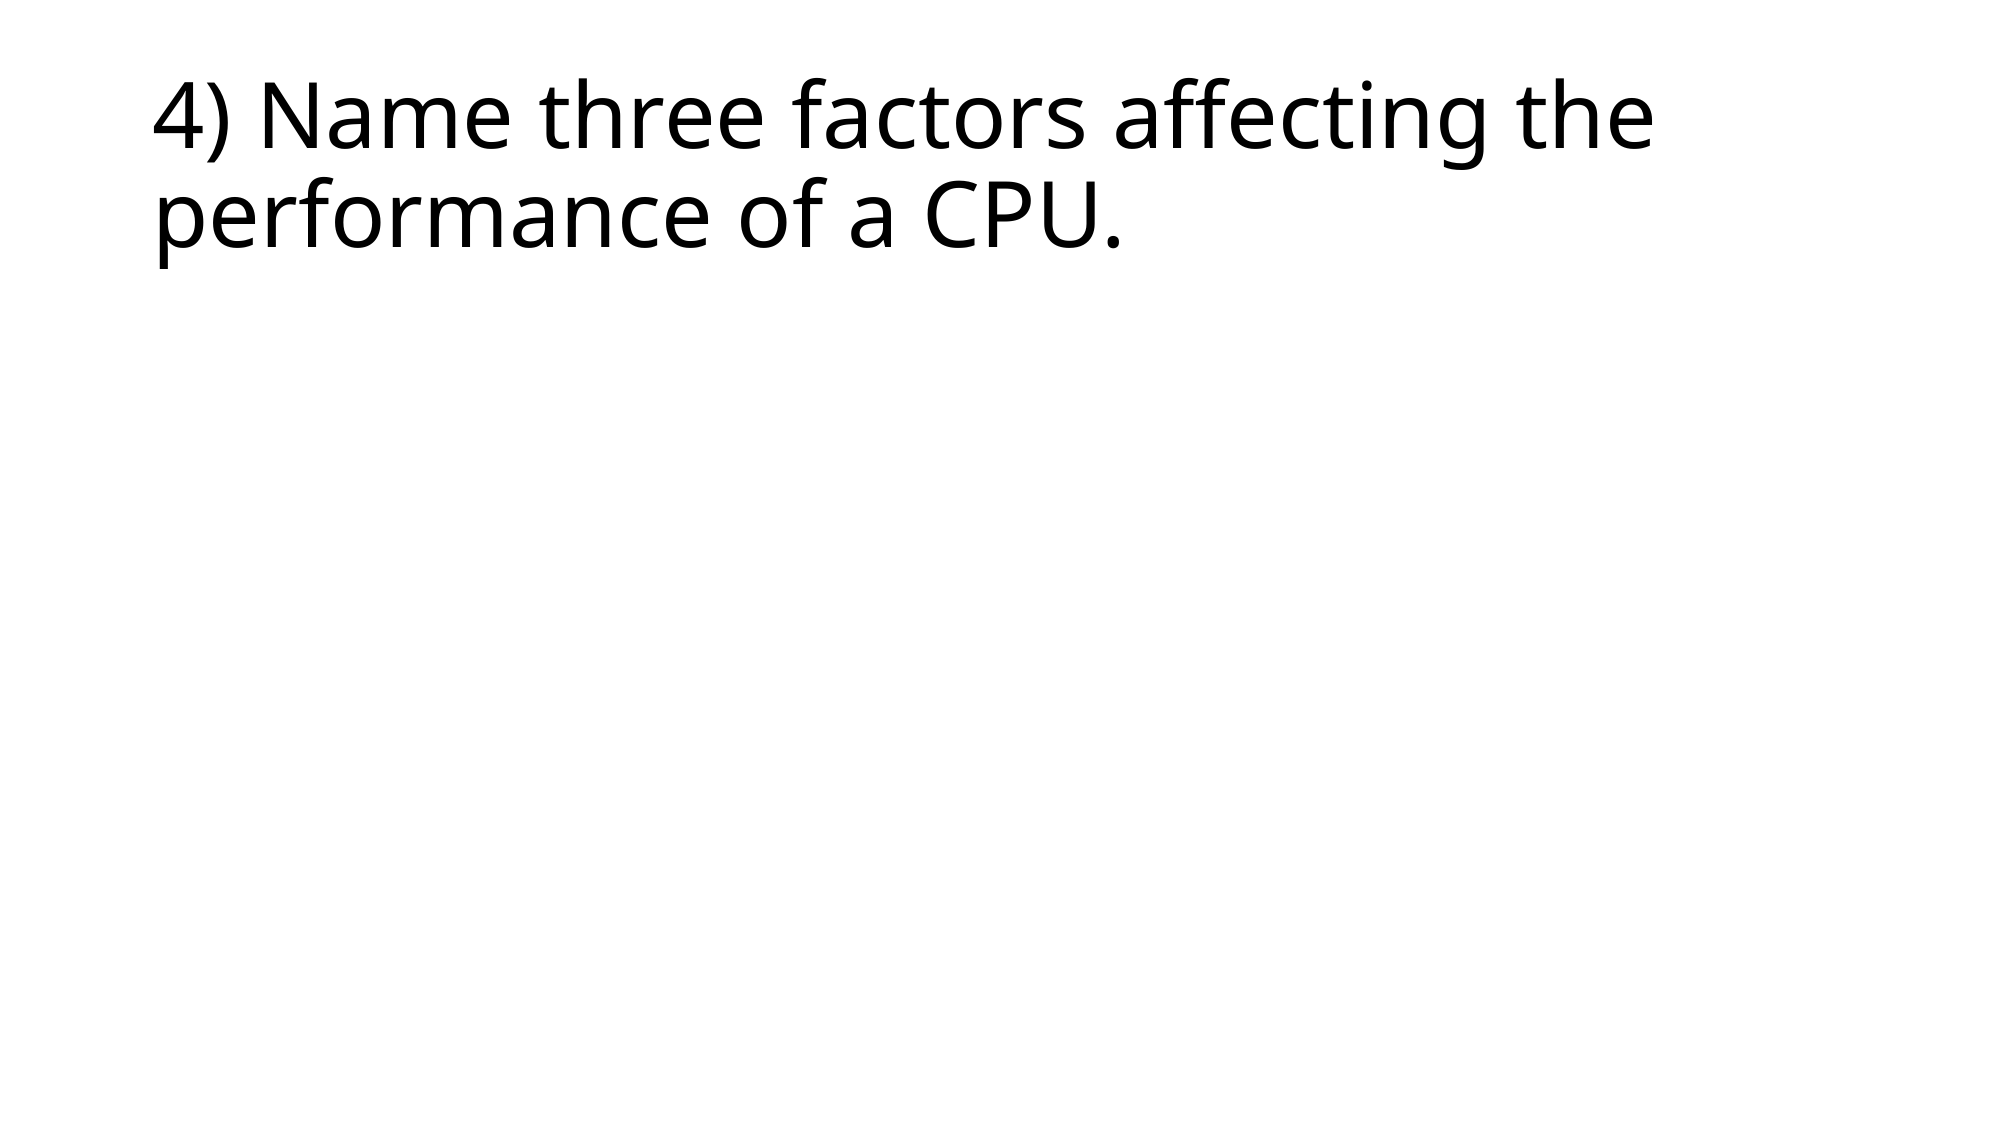

# 4) Name three factors affecting the performance of a CPU.